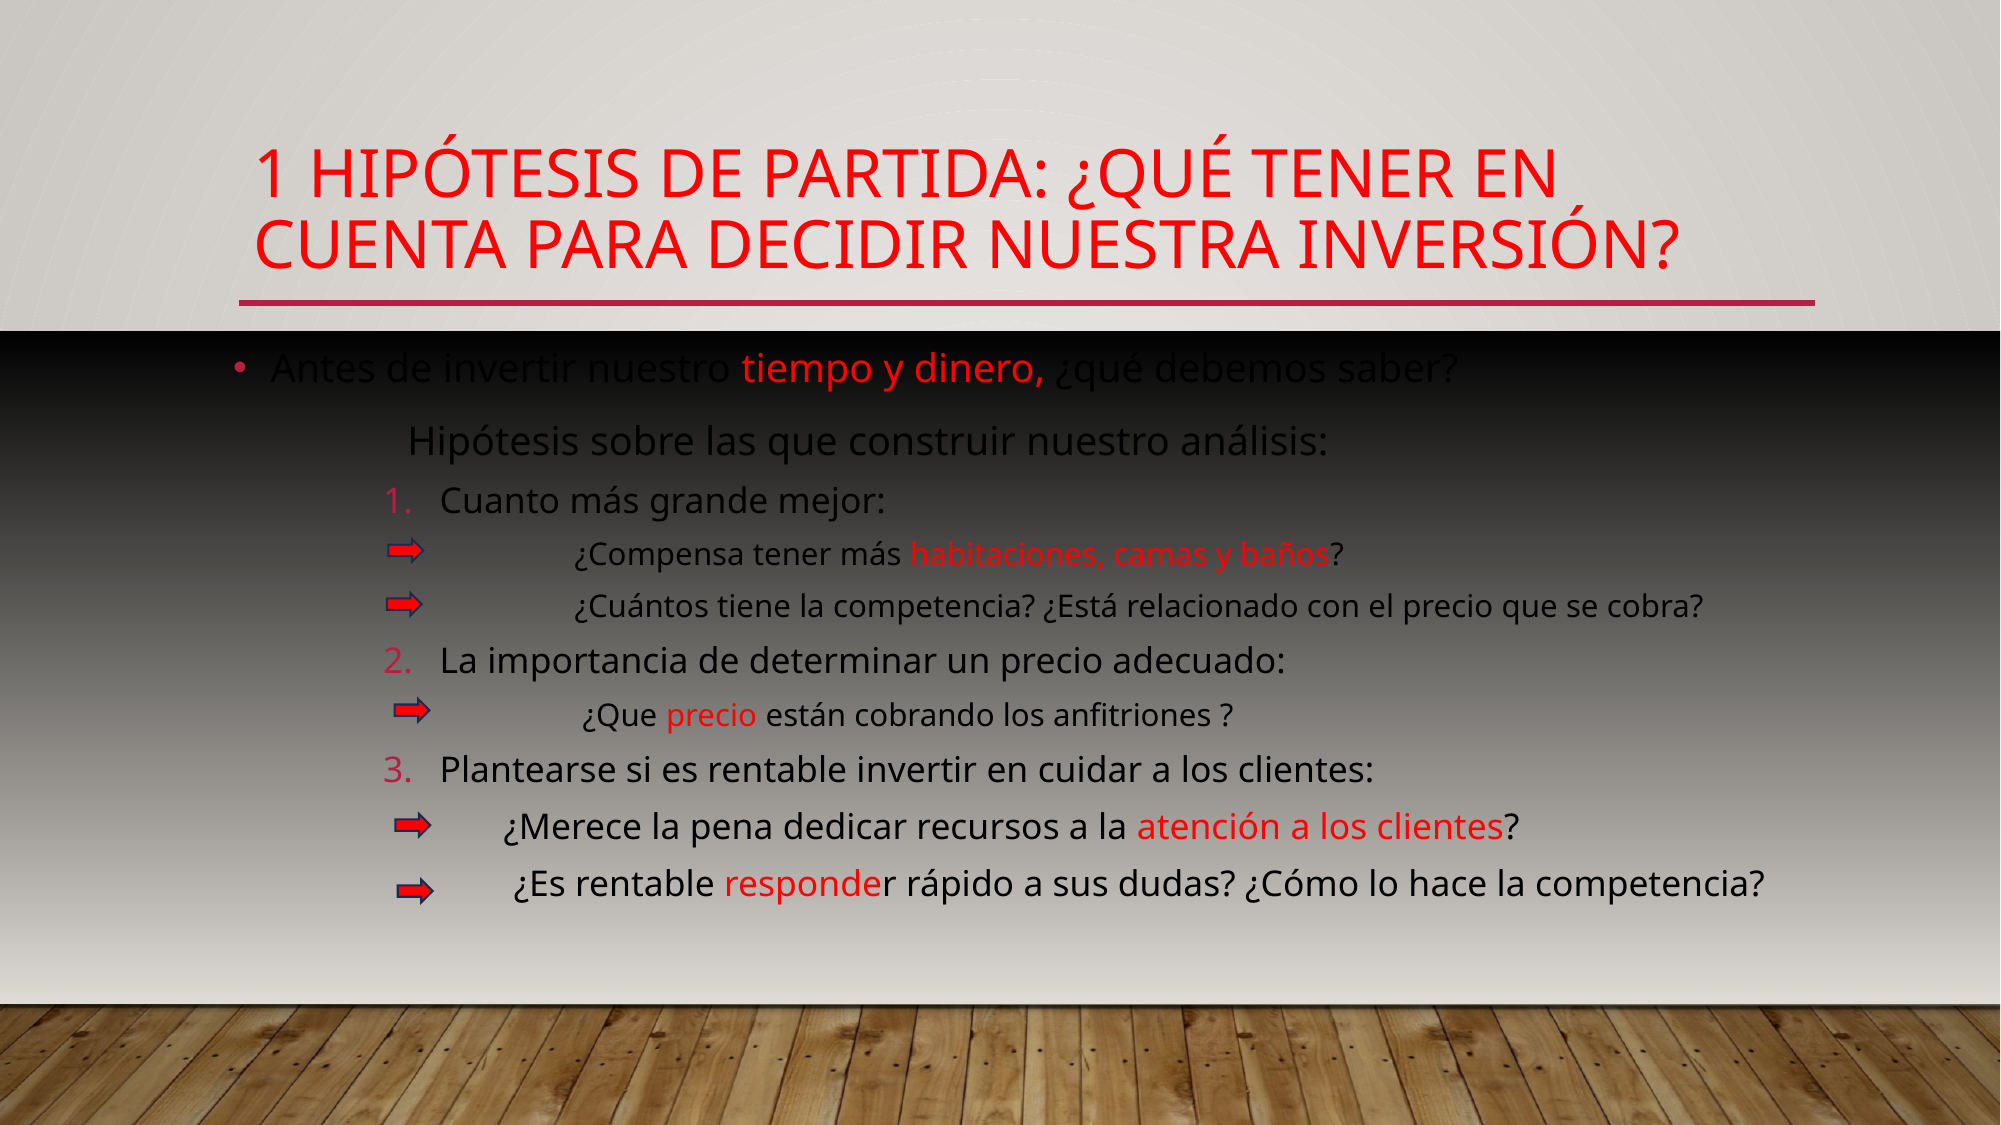

# 1 Hipótesis de partida: ¿Qué tener en cuenta para decidir nuestra inversión?
Antes de invertir nuestro tiempo y dinero, ¿qué debemos saber?
 Hipótesis sobre las que construir nuestro análisis:
Cuanto más grande mejor:
 ¿Compensa tener más habitaciones, camas y baños?
 ¿Cuántos tiene la competencia? ¿Está relacionado con el precio que se cobra?
La importancia de determinar un precio adecuado:
 ¿Que precio están cobrando los anfitriones ?
Plantearse si es rentable invertir en cuidar a los clientes:
 ¿Merece la pena dedicar recursos a la atención a los clientes?
	 ¿Es rentable responder rápido a sus dudas? ¿Cómo lo hace la competencia?